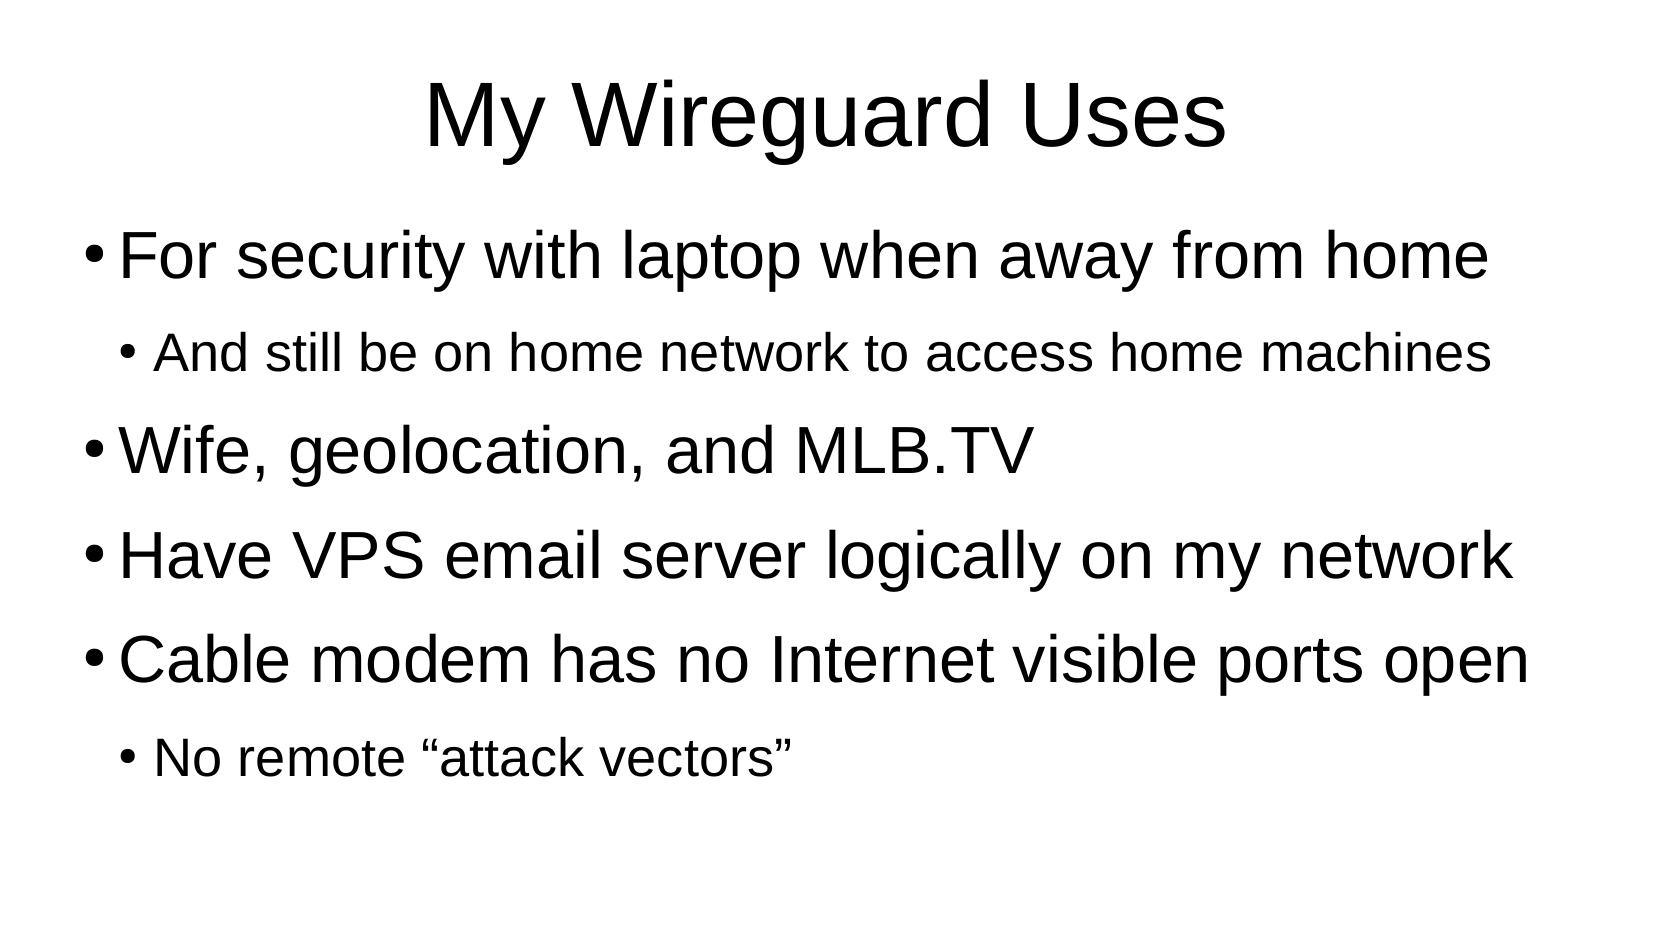

# My Wireguard Uses
For security with laptop when away from home
And still be on home network to access home machines
Wife, geolocation, and MLB.TV
Have VPS email server logically on my network
Cable modem has no Internet visible ports open
No remote “attack vectors”